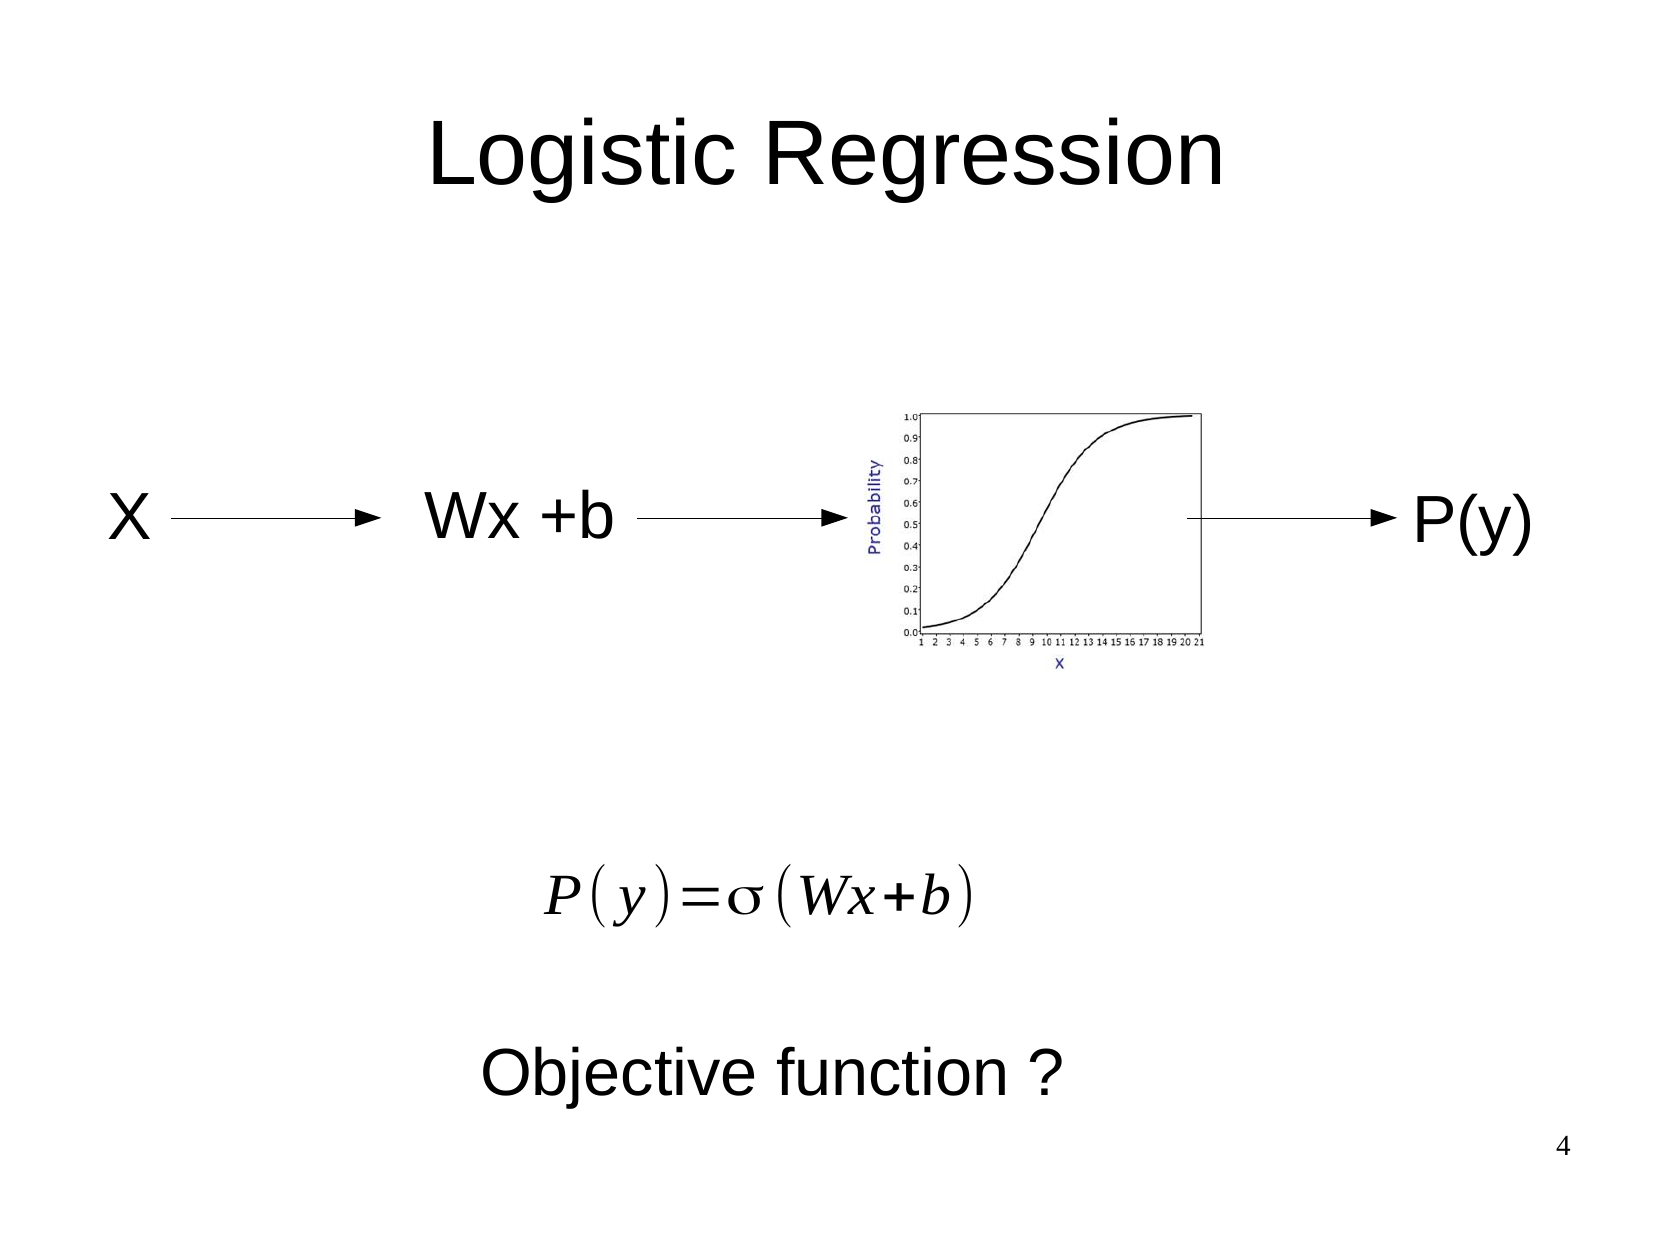

# Logistic Regression
Wx +b
X
P(y)
Objective function ?
4